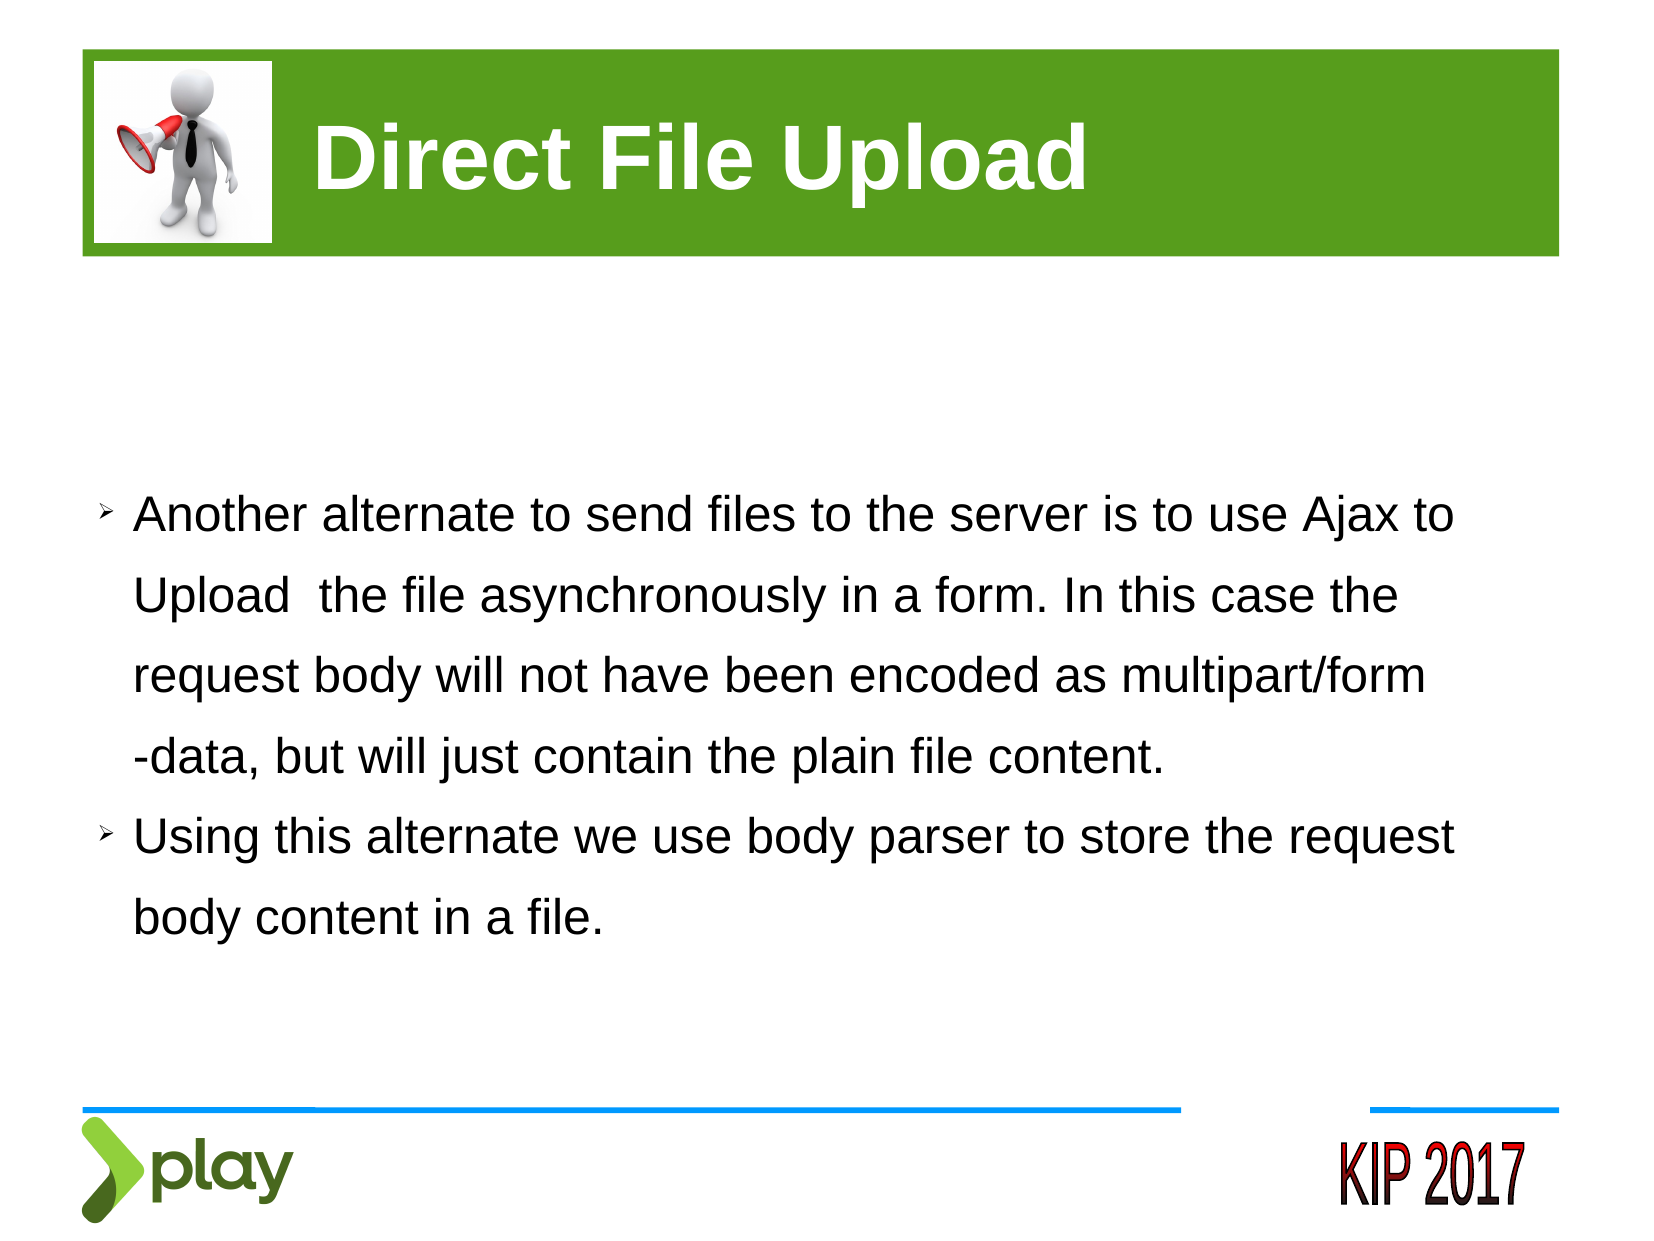

# Direct File Upload
Another alternate to send files to the server is to use Ajax to
Upload the file asynchronously in a form. In this case the
request body will not have been encoded as multipart/form
-data, but will just contain the plain file content.
Using this alternate we use body parser to store the request
body content in a file.